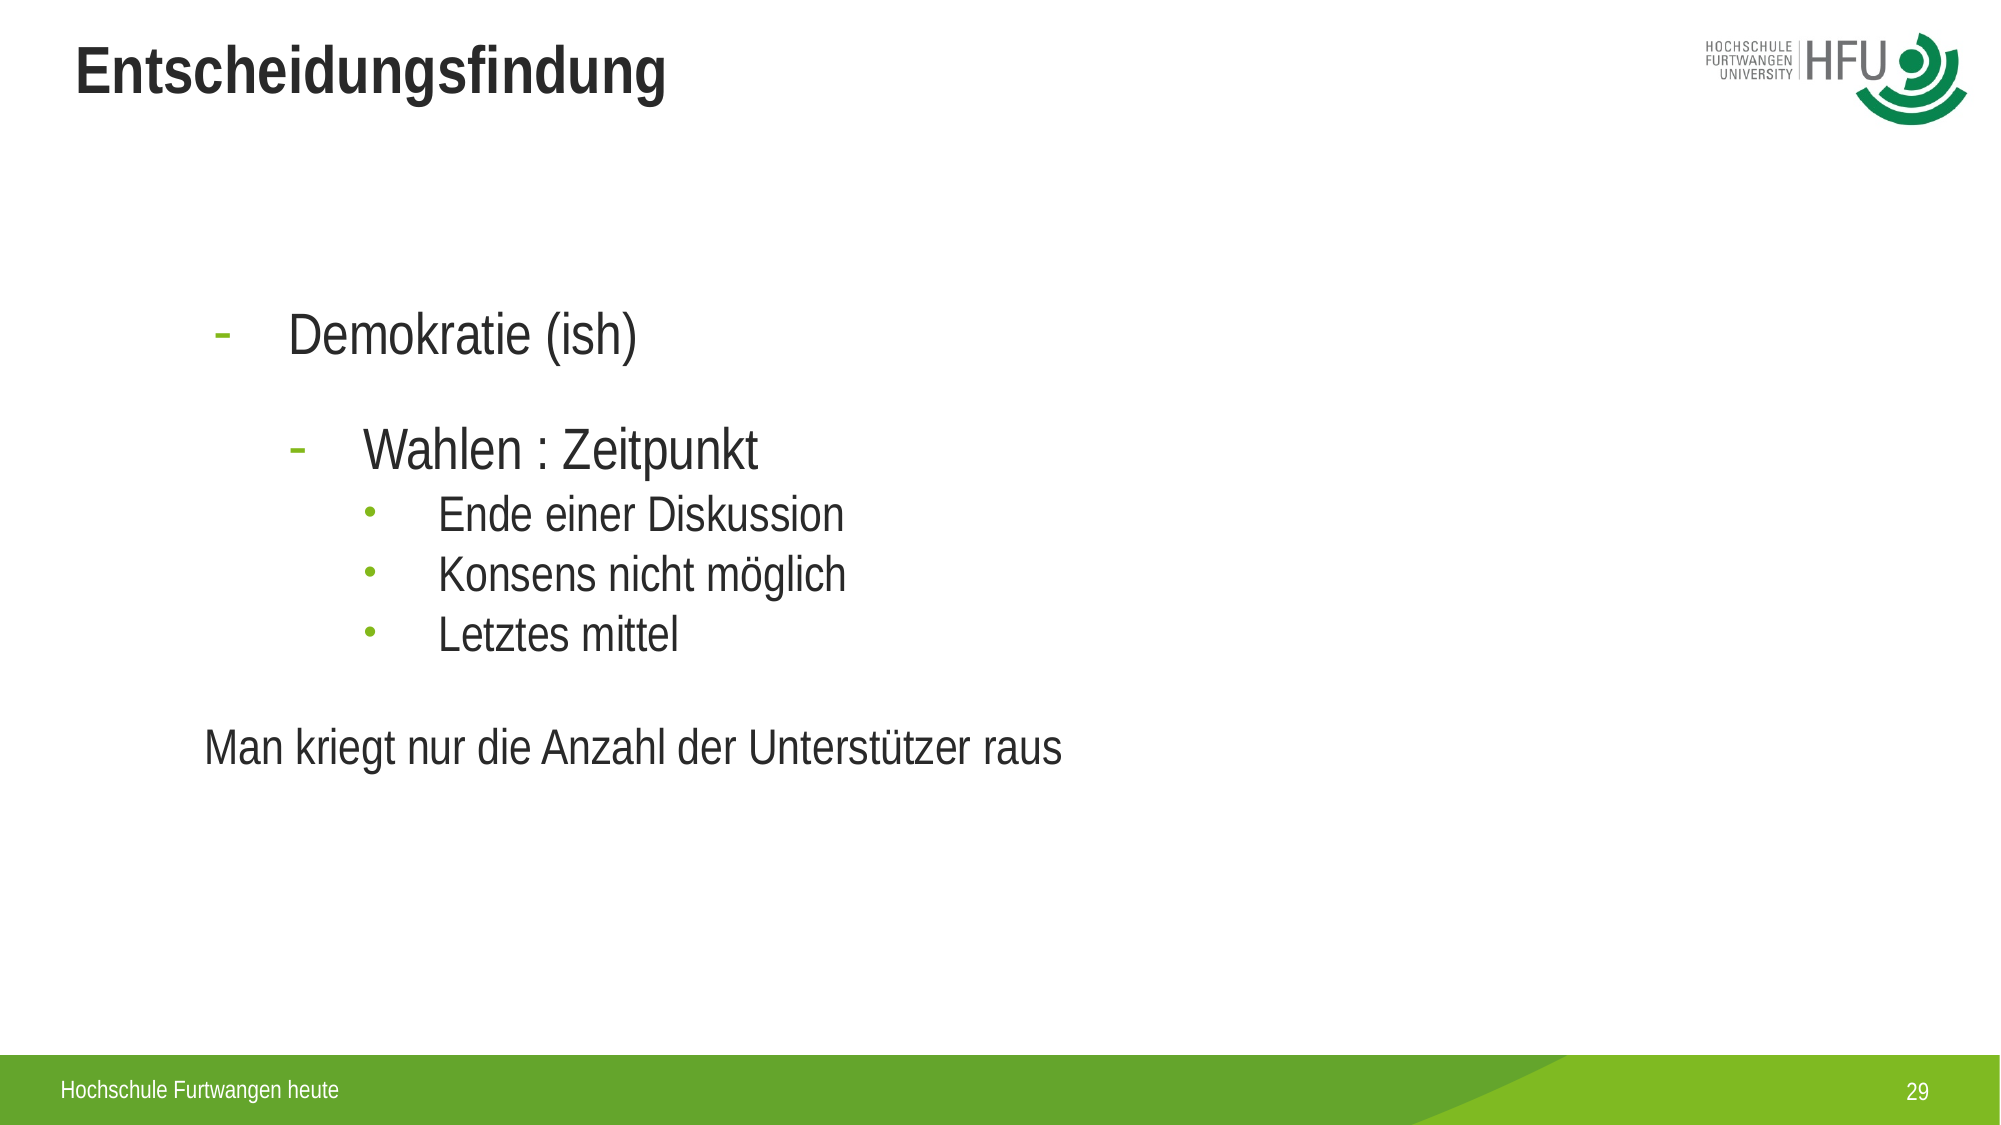

Entscheidungsfindung
Demokratie (ish)
Wahlen : Zeitpunkt
Ende einer Diskussion
Konsens nicht möglich
Letztes mittel
 Man kriegt nur die Anzahl der Unterstützer raus
Hochschule Furtwangen heute